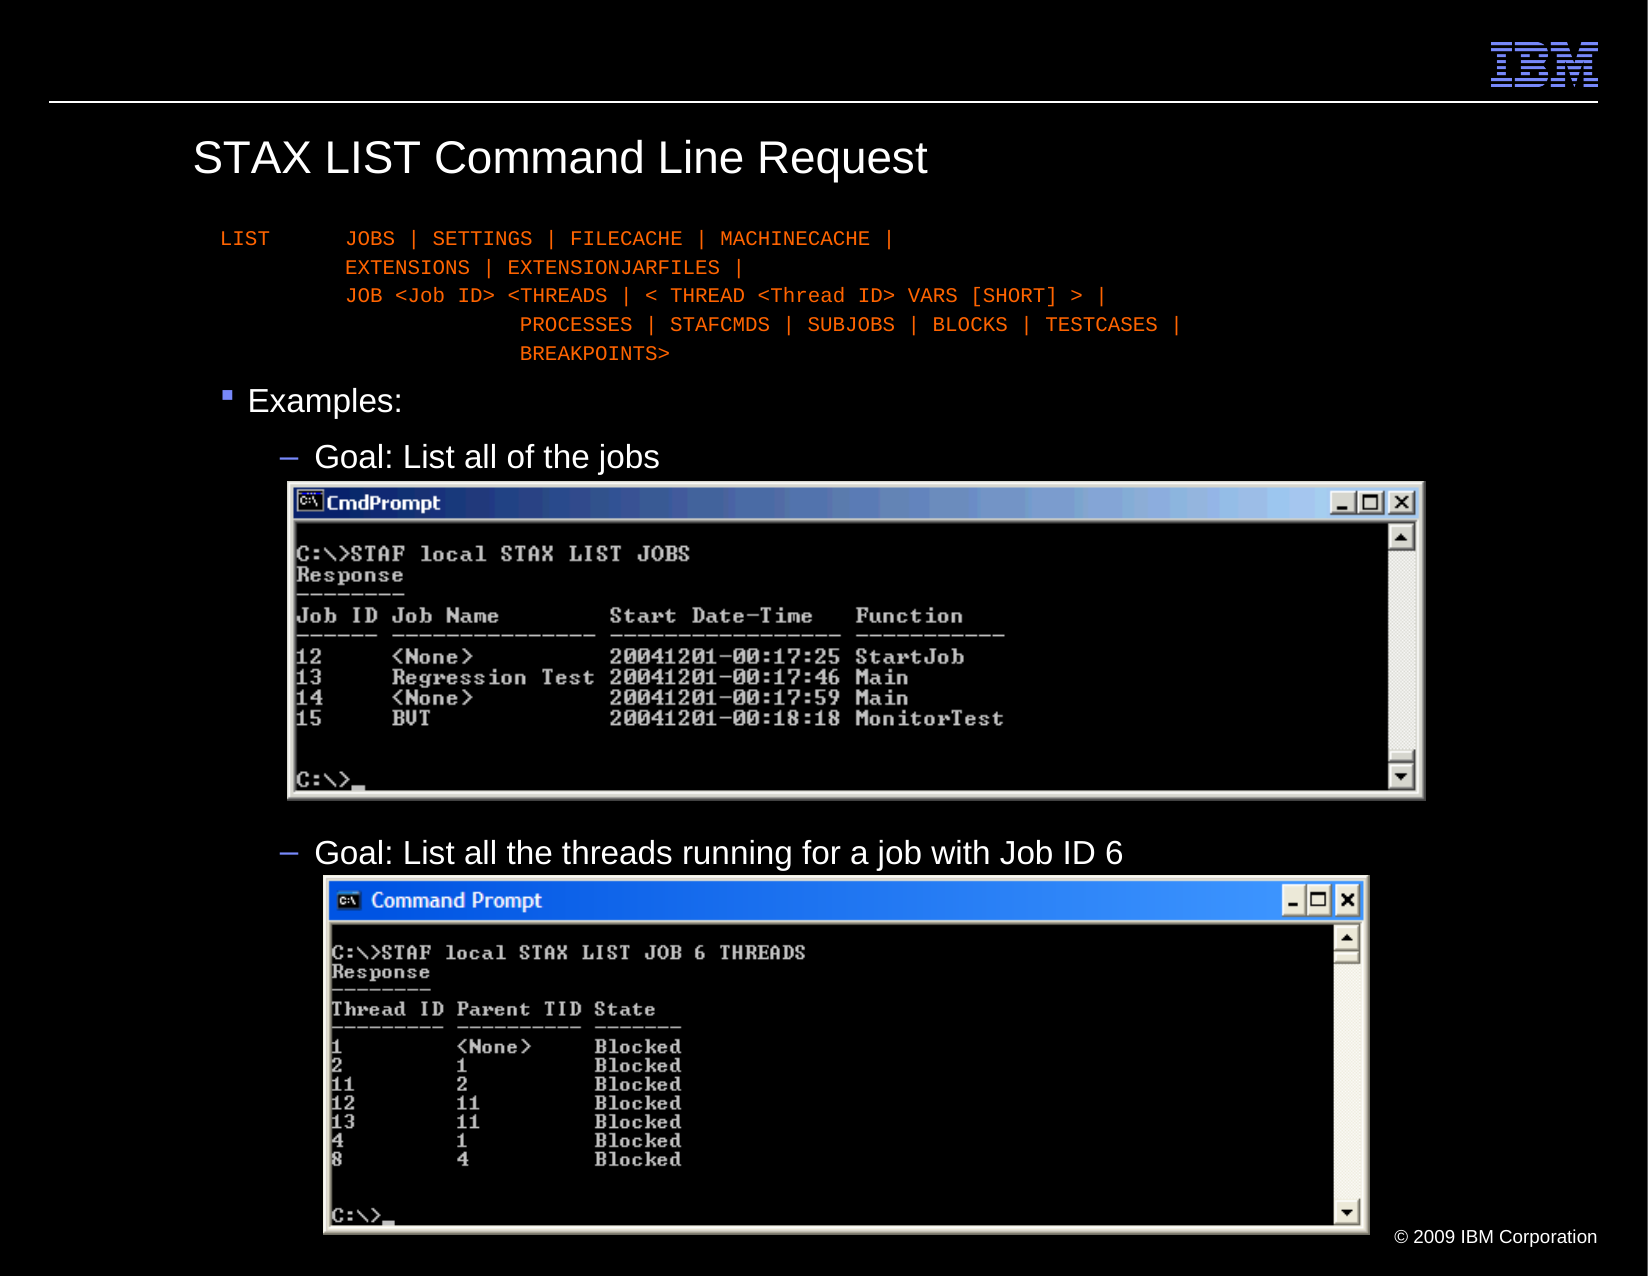

# STAX LIST Command Line Request
LIST JOBS | SETTINGS | FILECACHE | MACHINECACHE |
 EXTENSIONS | EXTENSIONJARFILES |
 JOB <Job ID> <THREADS | < THREAD <Thread ID> VARS [SHORT] > |
 PROCESSES | STAFCMDS | SUBJOBS | BLOCKS | TESTCASES |
 BREAKPOINTS>
Examples:
Goal: List all of the jobs
Goal: List all the threads running for a job with Job ID 6